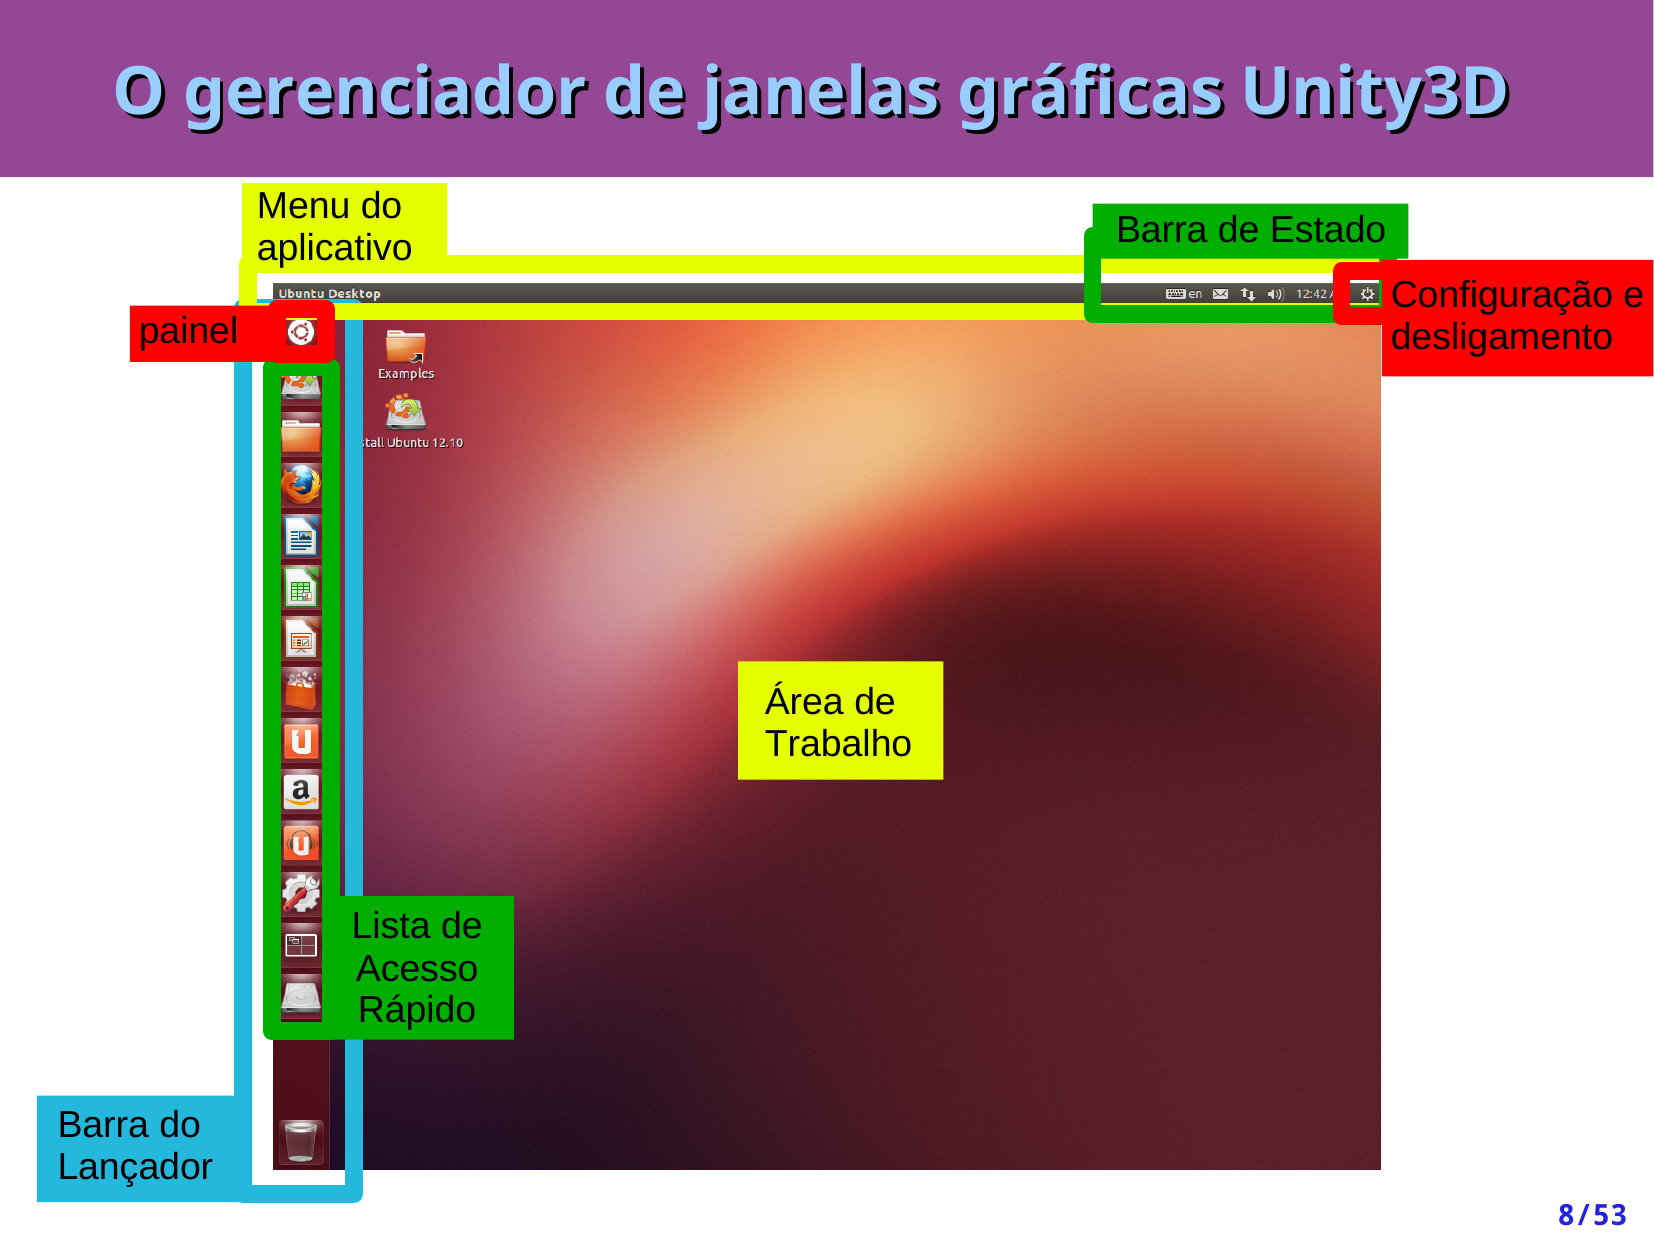

# O gerenciador de janelas gráficas Unity3D
Menu do aplicativo
Barra de Estado
Configuração e
desligamento
painel
Área de Trabalho
Lista de Acesso Rápido
Barra do Lançador
8